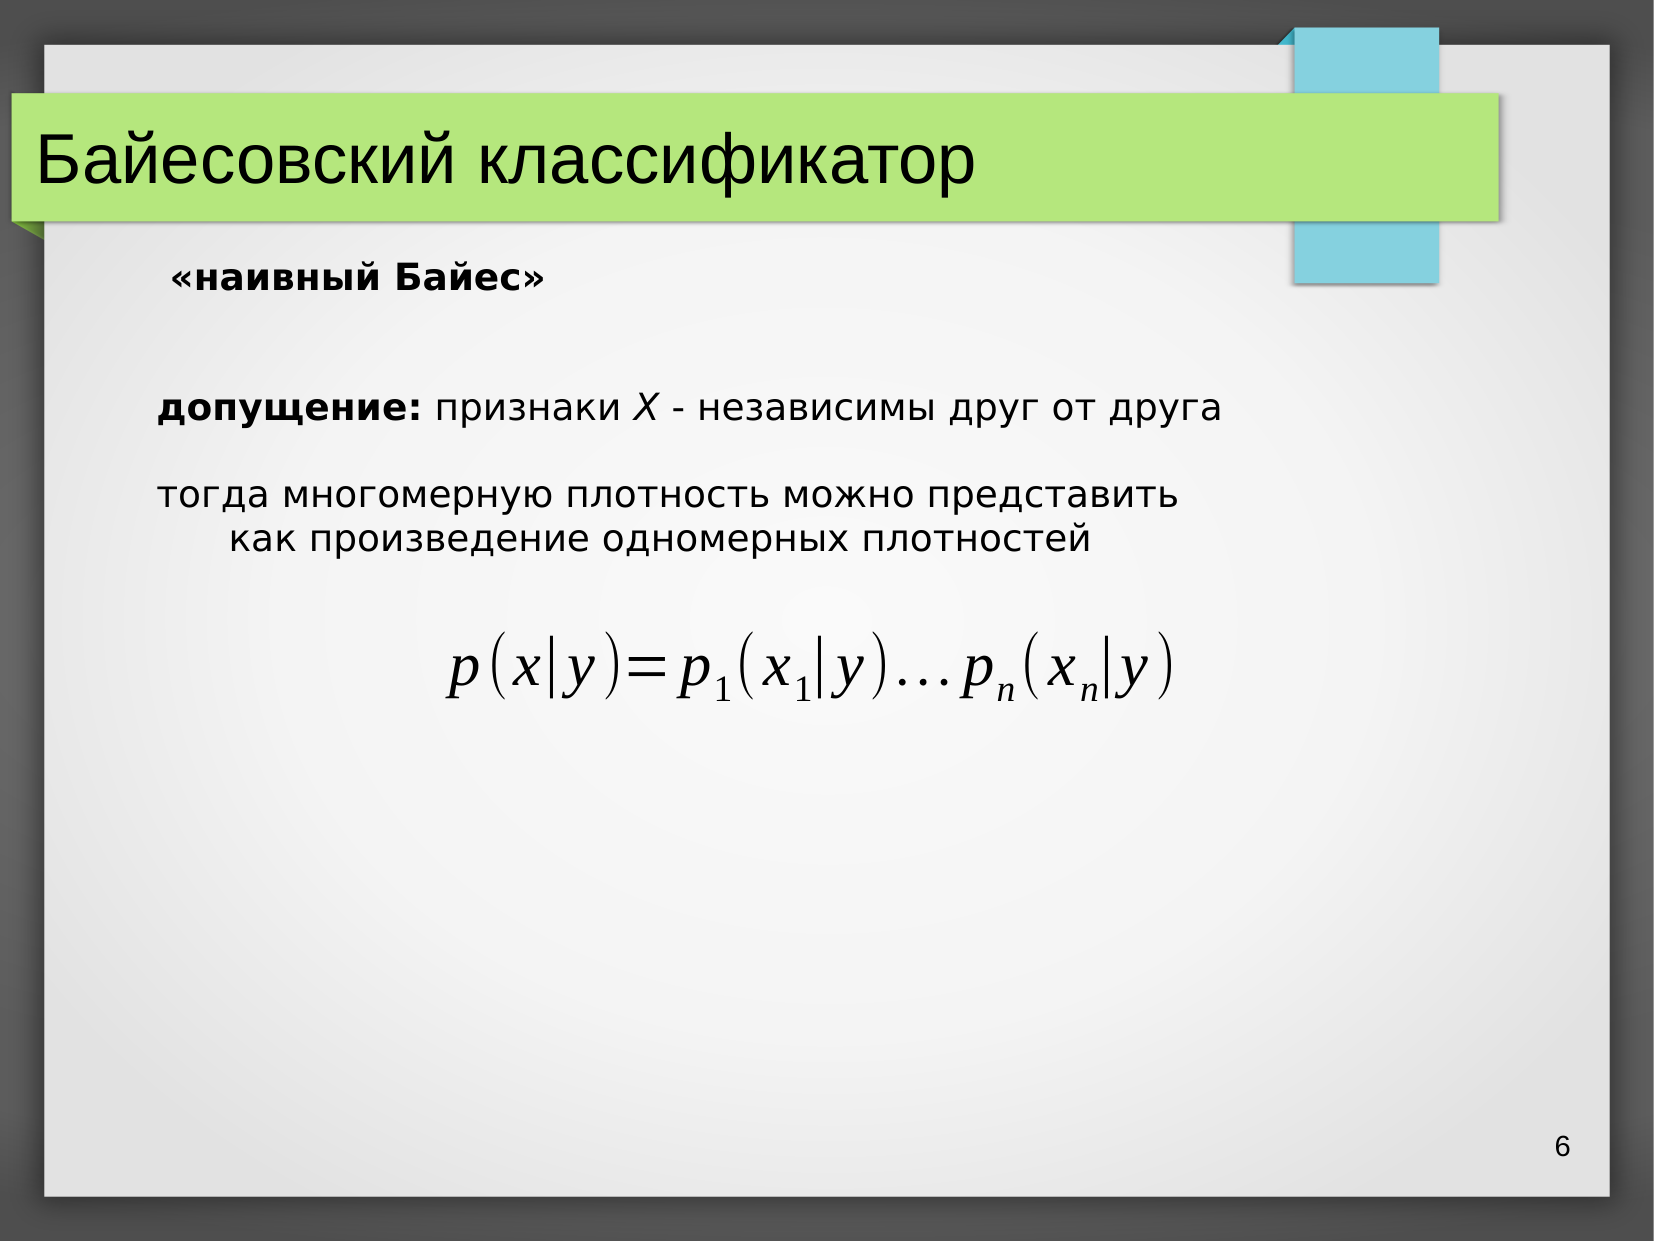

# Байесовский классификатор
 «наивный Байес»
допущение: признаки X - независимы друг от друга
тогда многомерную плотность можно представить
 как произведение одномерных плотностей
6